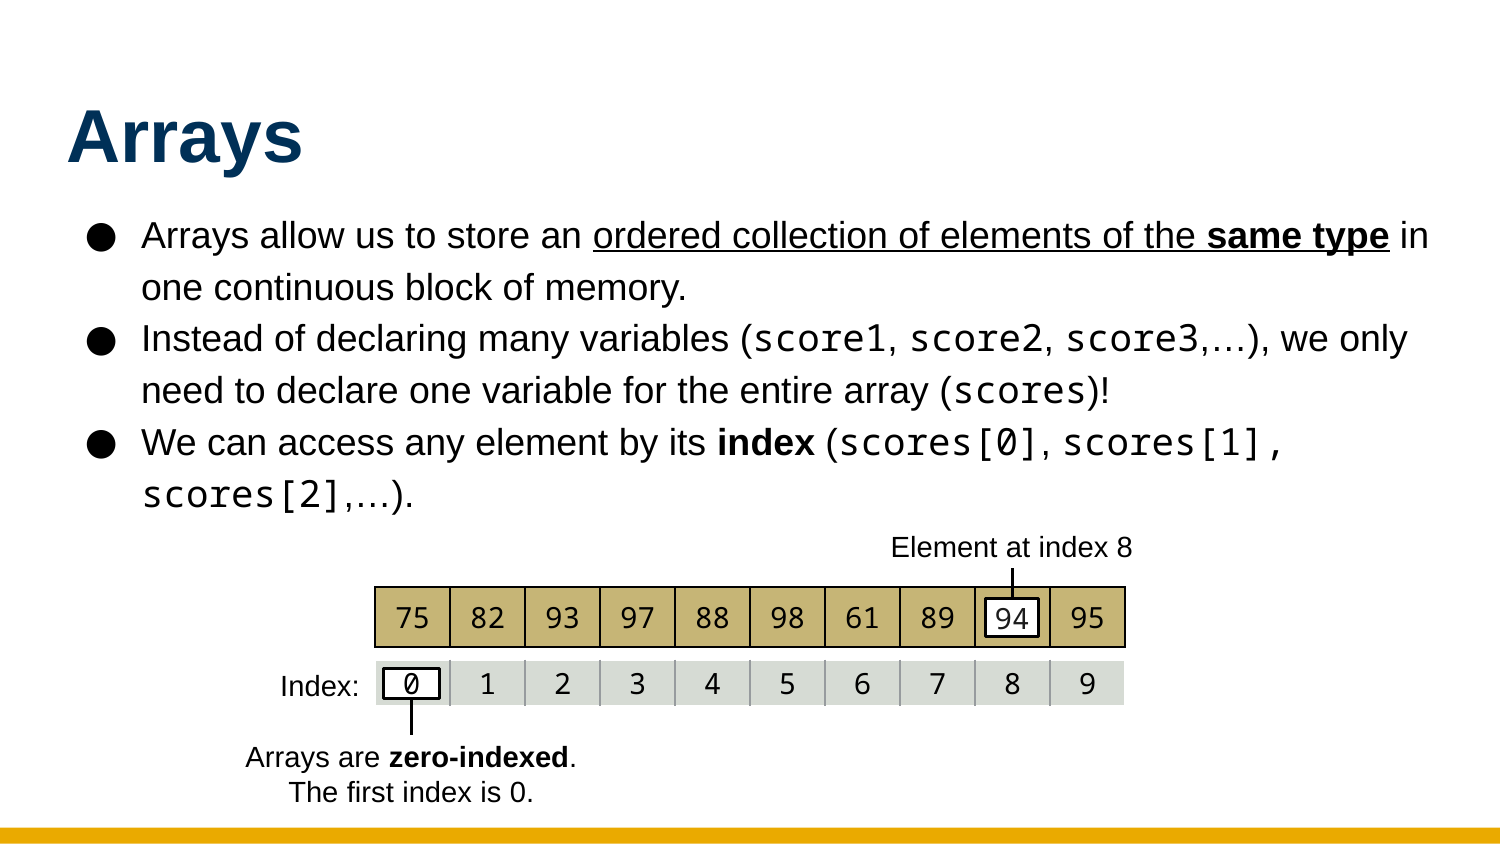

# Arrays
Arrays allow us to store an ordered collection of elements of the same type in one continuous block of memory.
Instead of declaring many variables (score1, score2, score3,…), we only need to declare one variable for the entire array (scores)!
We can access any element by its index (scores[0], scores[1], scores[2],…).
Element at index 8
94
| 75 | 82 | 93 | 97 | 88 | 98 | 61 | 89 | | 95 |
| --- | --- | --- | --- | --- | --- | --- | --- | --- | --- |
Index:
| 0 | 1 | 2 | 3 | 4 | 5 | 6 | 7 | 8 | 9 |
| --- | --- | --- | --- | --- | --- | --- | --- | --- | --- |
0
Arrays are zero-indexed.
The first index is 0.